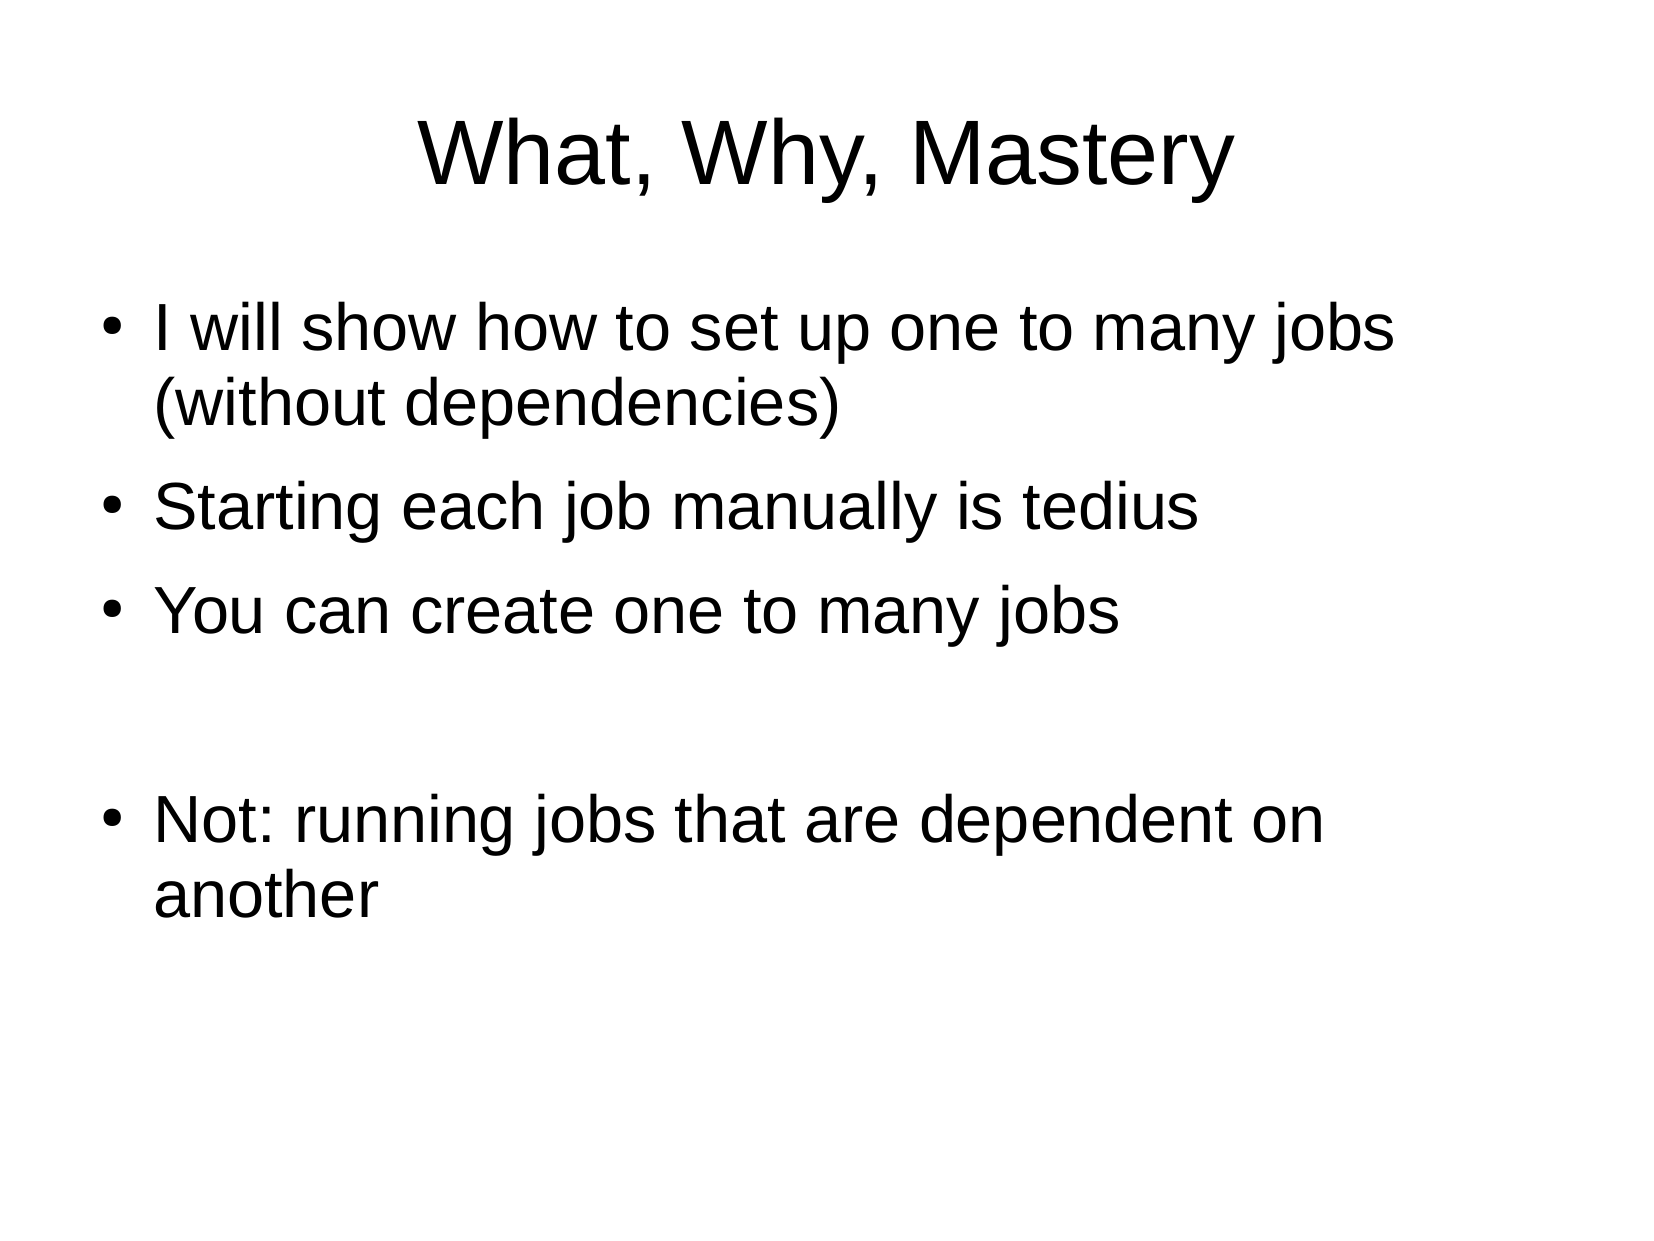

# What, Why, Mastery
I will show how to set up one to many jobs (without dependencies)
Starting each job manually is tedius
You can create one to many jobs
Not: running jobs that are dependent on another